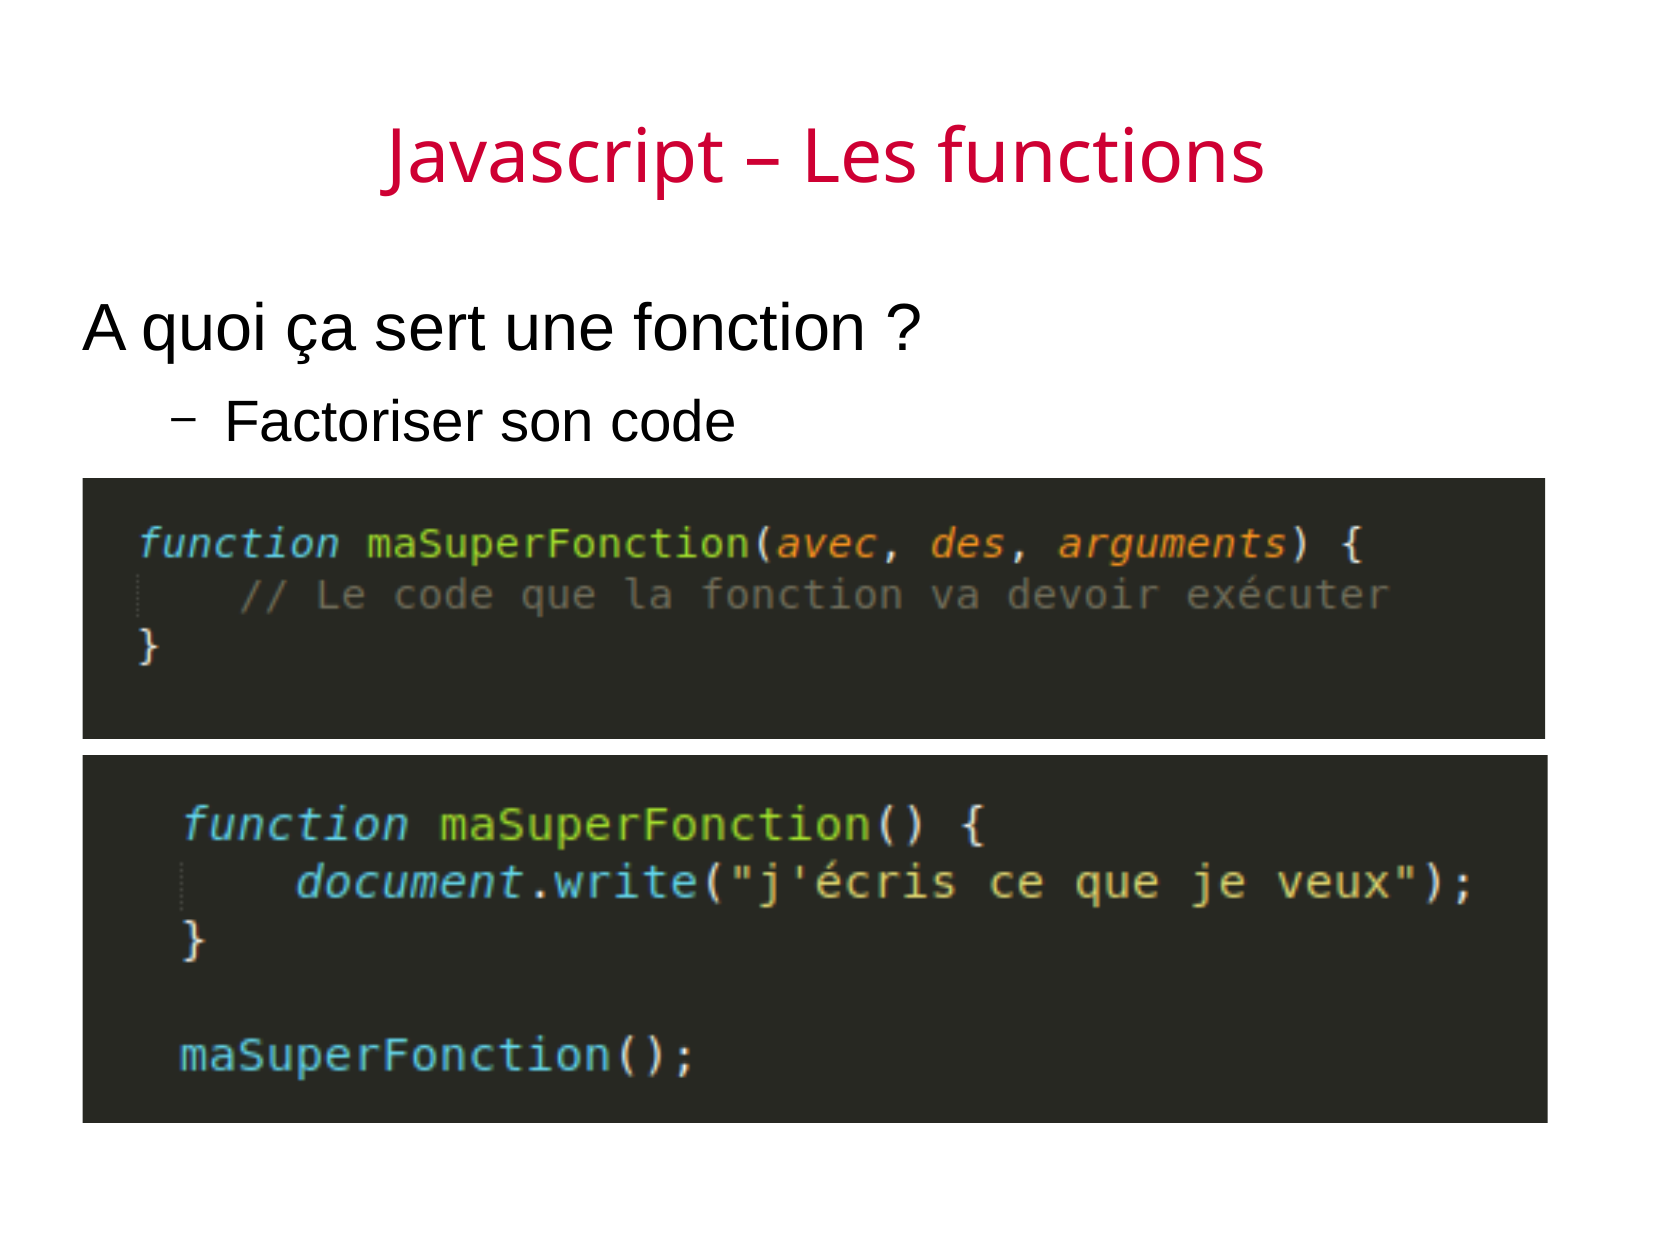

# Javascript – Les functions
A quoi ça sert une fonction ?
Factoriser son code